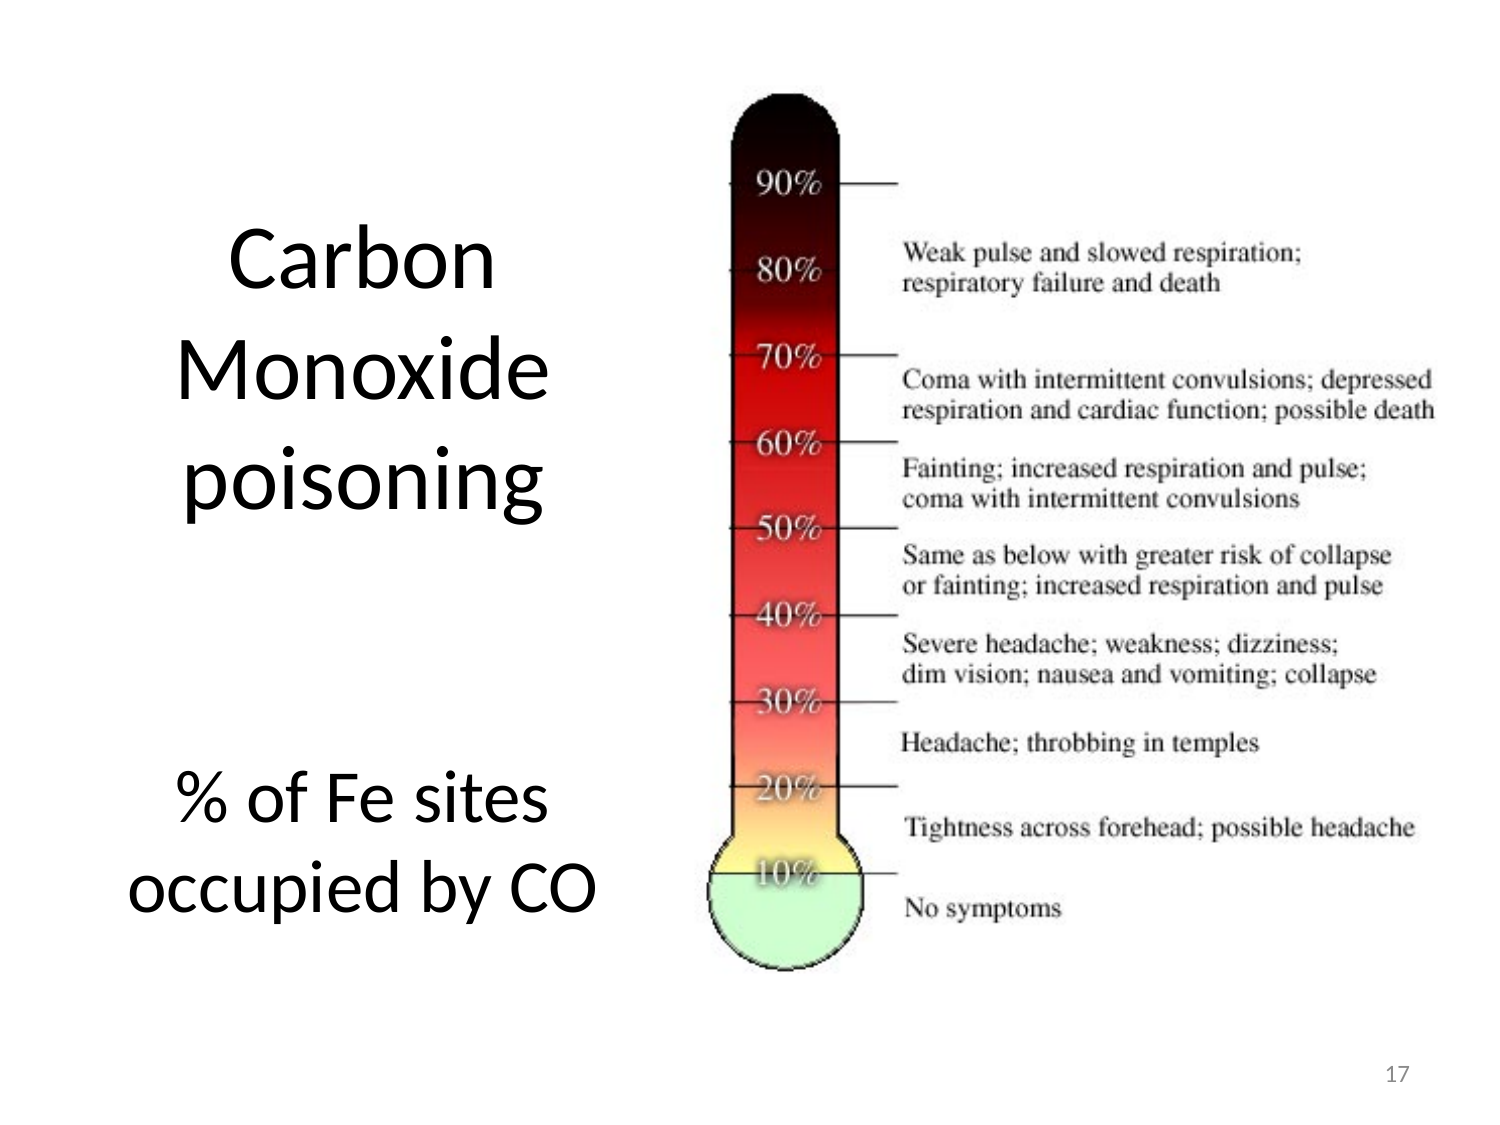

#
Carbon Monoxide poisoning
% of Fe sites occupied by CO
17